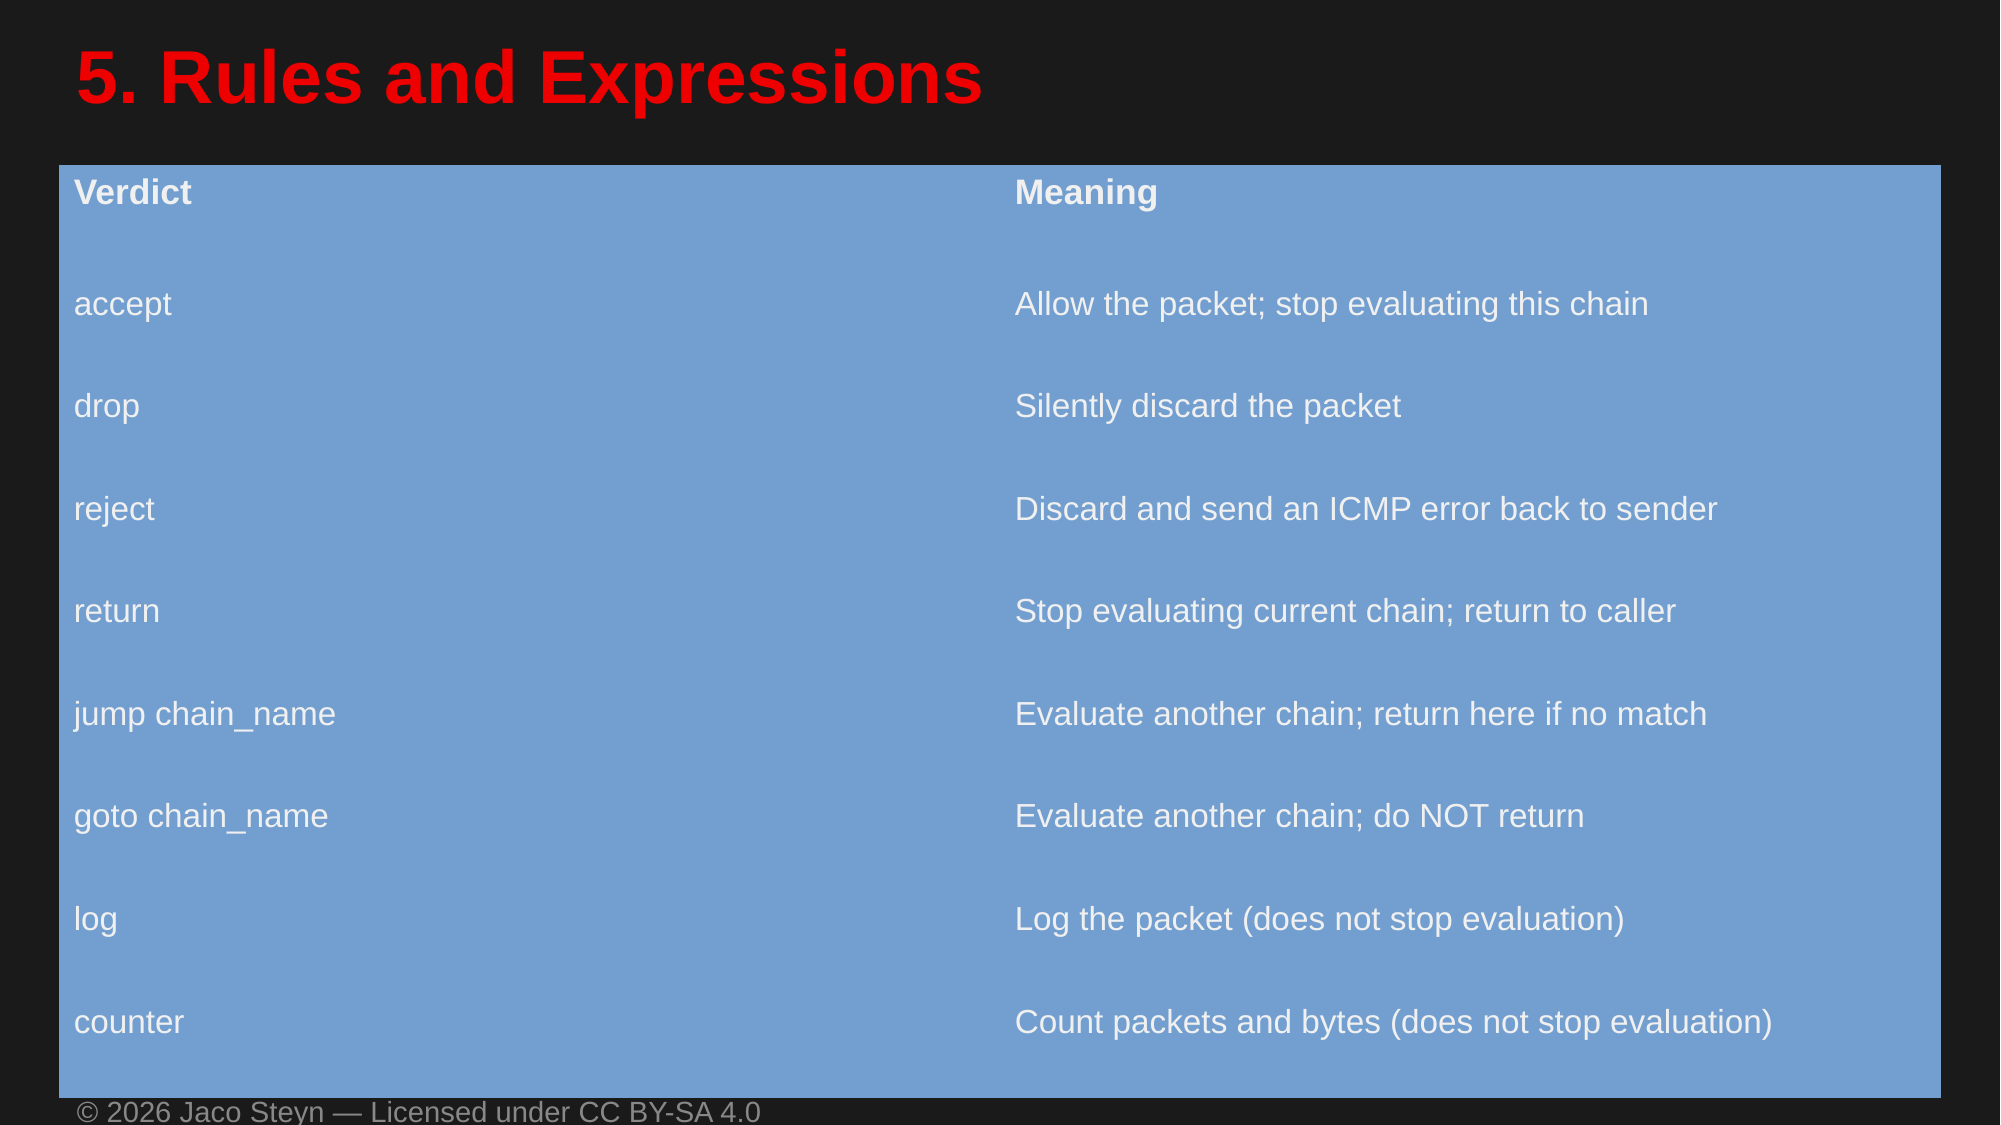

5. Rules and Expressions
| Verdict | Meaning |
| --- | --- |
| accept | Allow the packet; stop evaluating this chain |
| drop | Silently discard the packet |
| reject | Discard and send an ICMP error back to sender |
| return | Stop evaluating current chain; return to caller |
| jump chain\_name | Evaluate another chain; return here if no match |
| goto chain\_name | Evaluate another chain; do NOT return |
| log | Log the packet (does not stop evaluation) |
| counter | Count packets and bytes (does not stop evaluation) |
© 2026 Jaco Steyn — Licensed under CC BY-SA 4.0